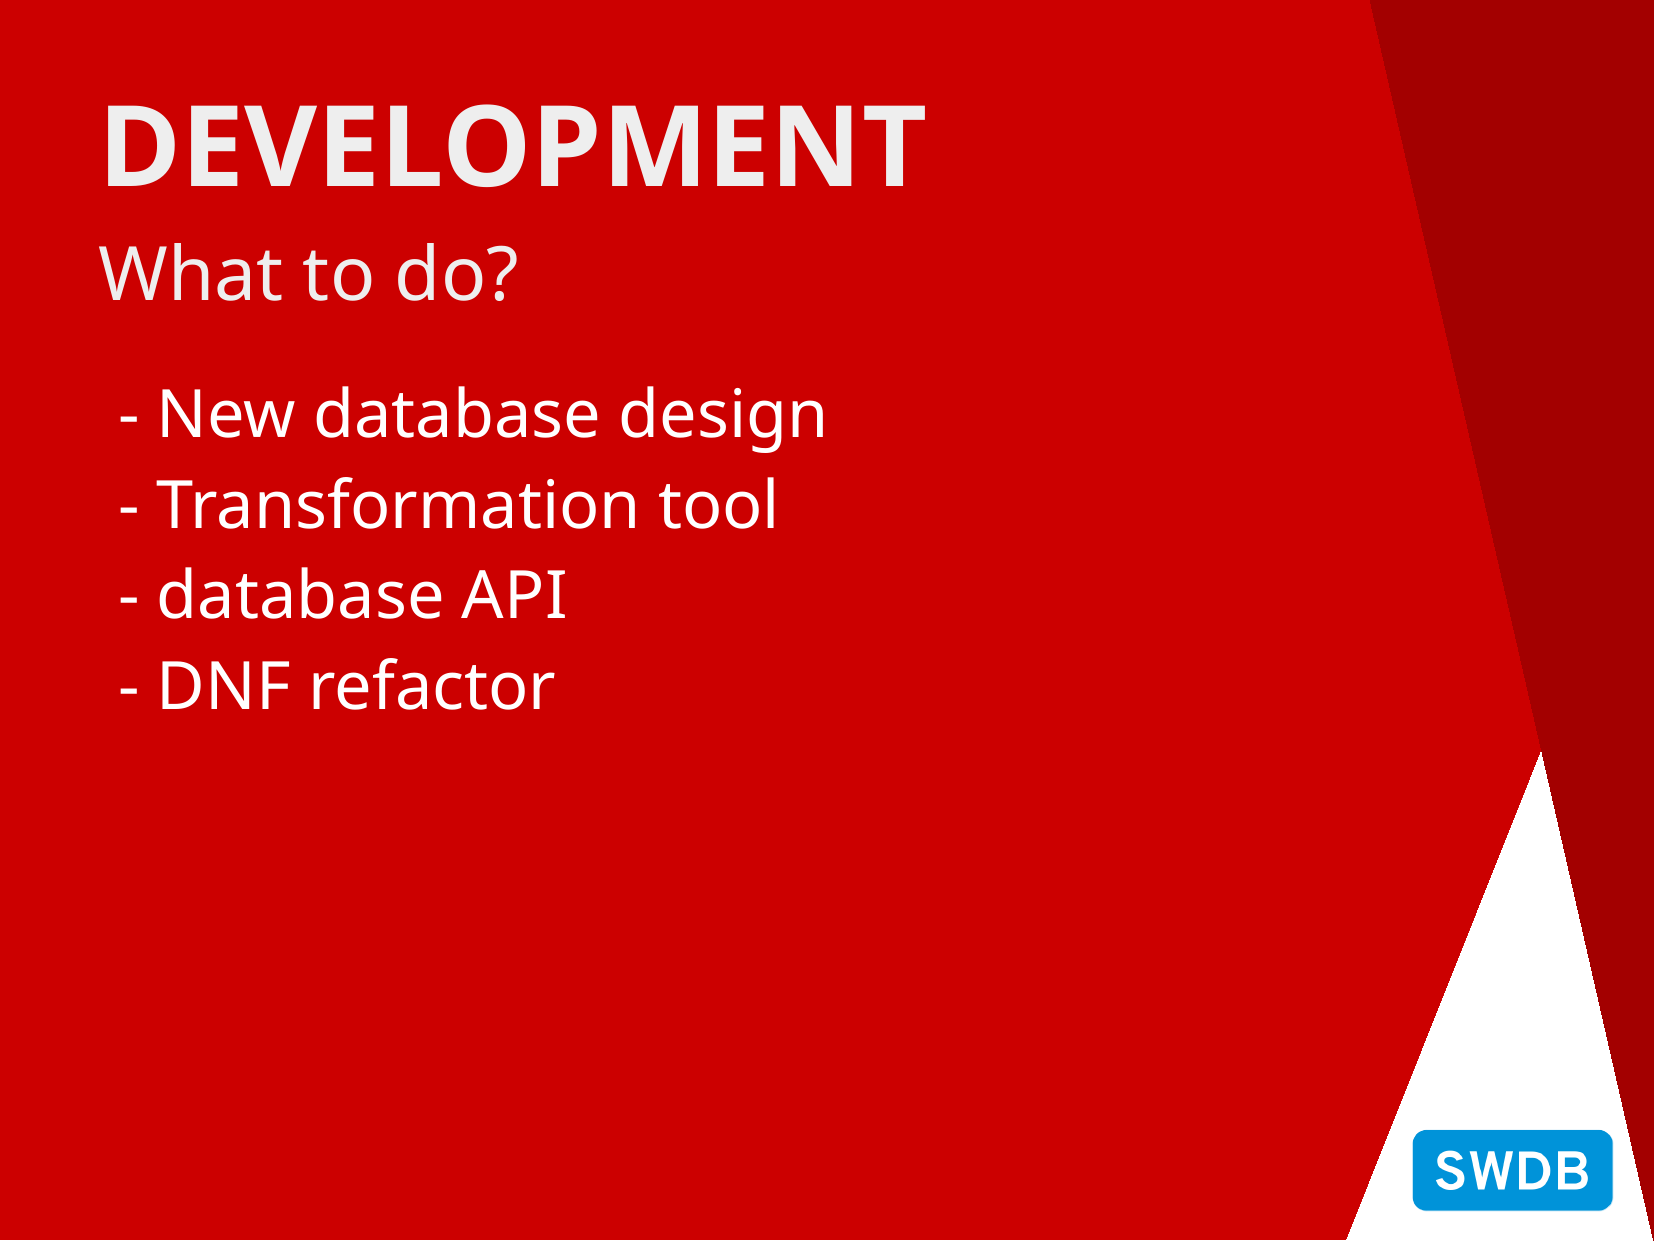

# DEVELOPMENT What to do?
- New database design
- Transformation tool
- database API
- DNF refactor